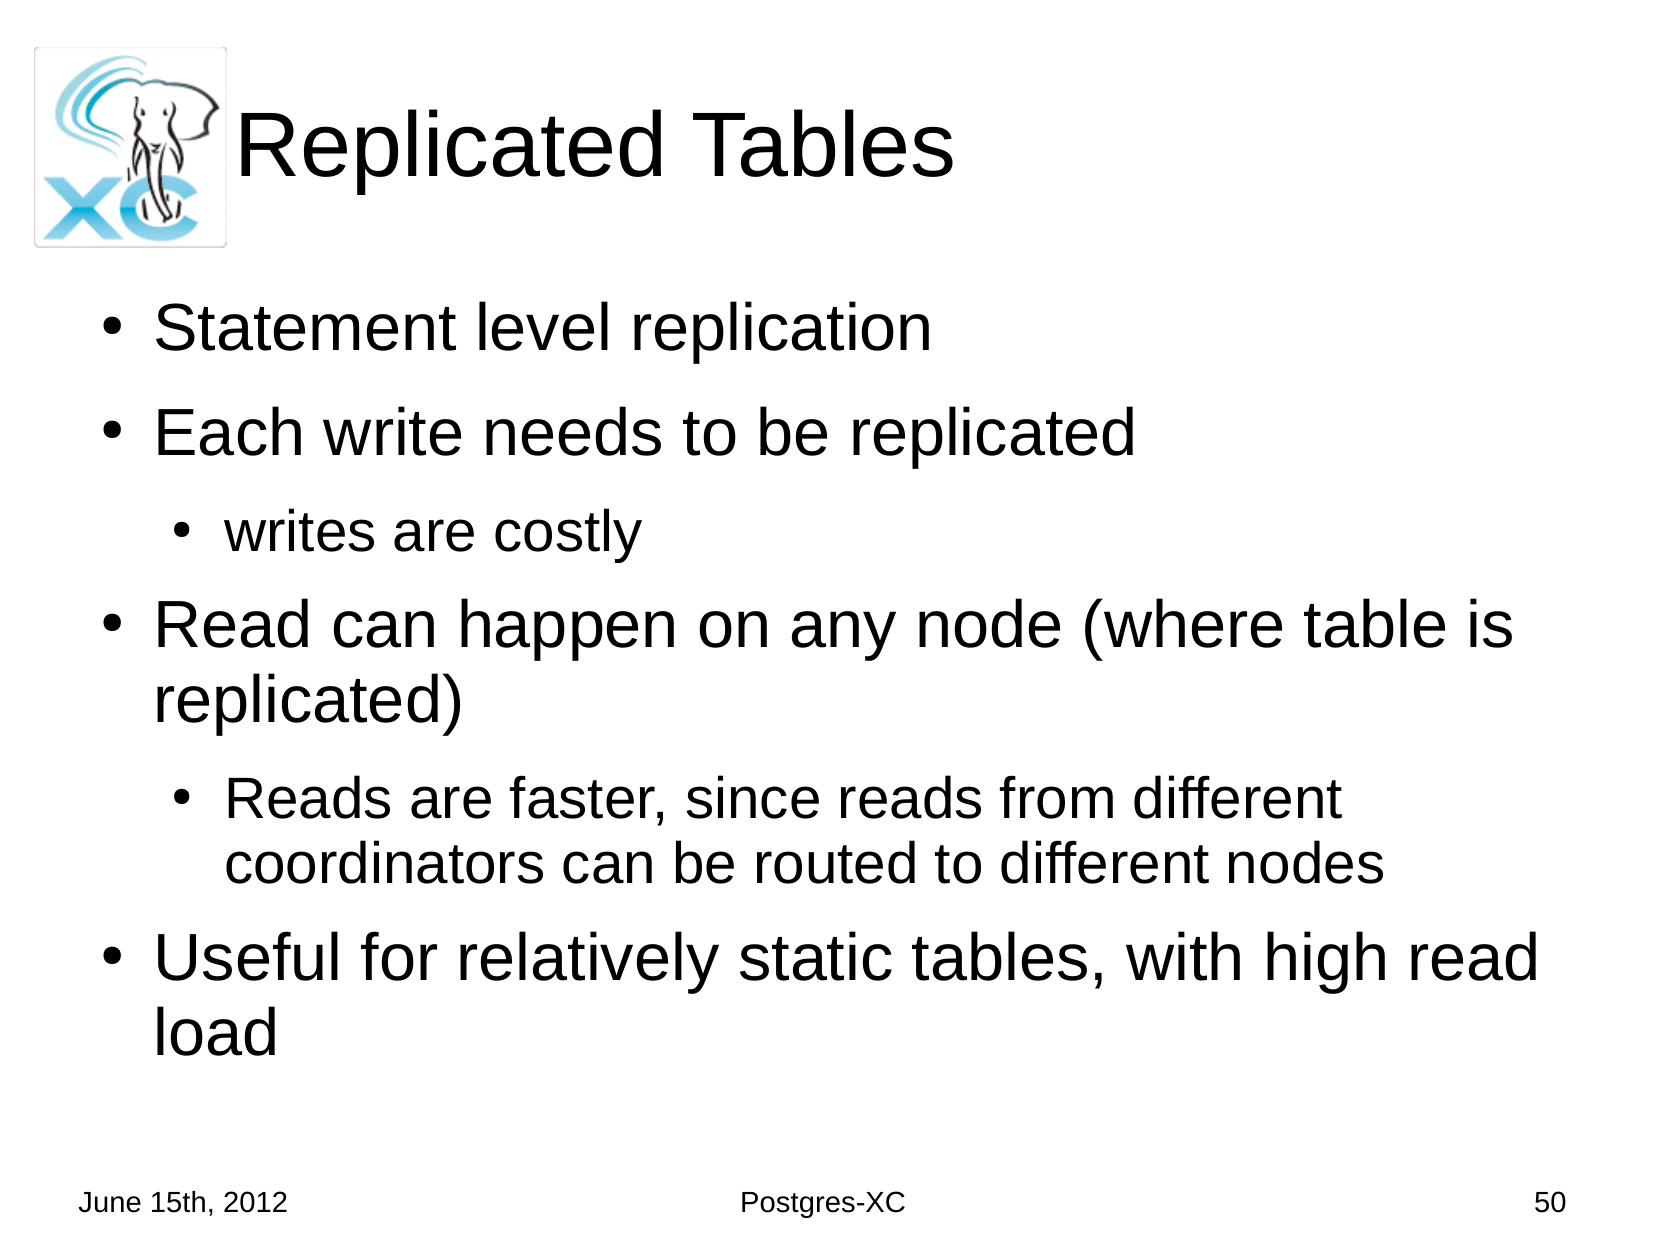

# Replicated Tables
Statement level replication
Each write needs to be replicated
writes are costly
Read can happen on any node (where table is replicated)
Reads are faster, since reads from different coordinators can be routed to different nodes
Useful for relatively static tables, with high read load
50